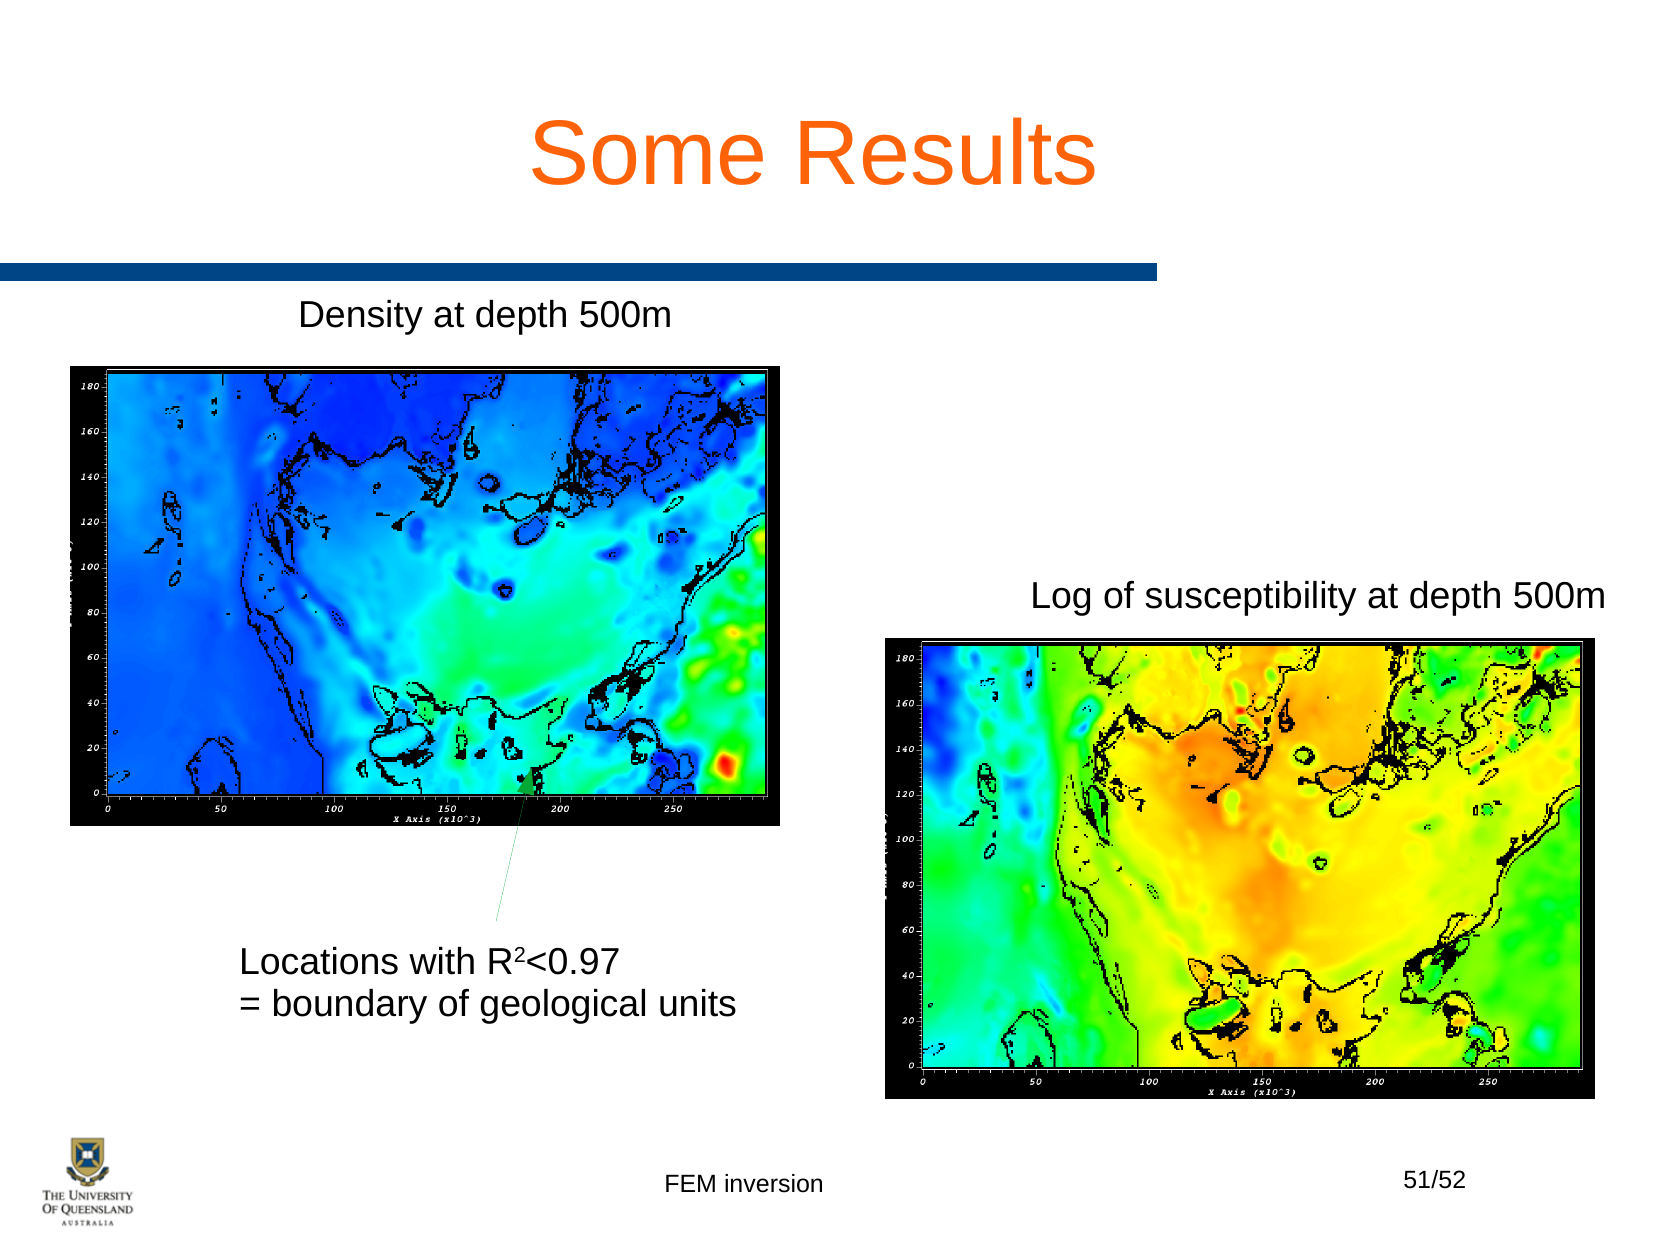

# Some Results
Density at depth 500m
Log of susceptibility at depth 500m
Locations with R2<0.97
= boundary of geological units